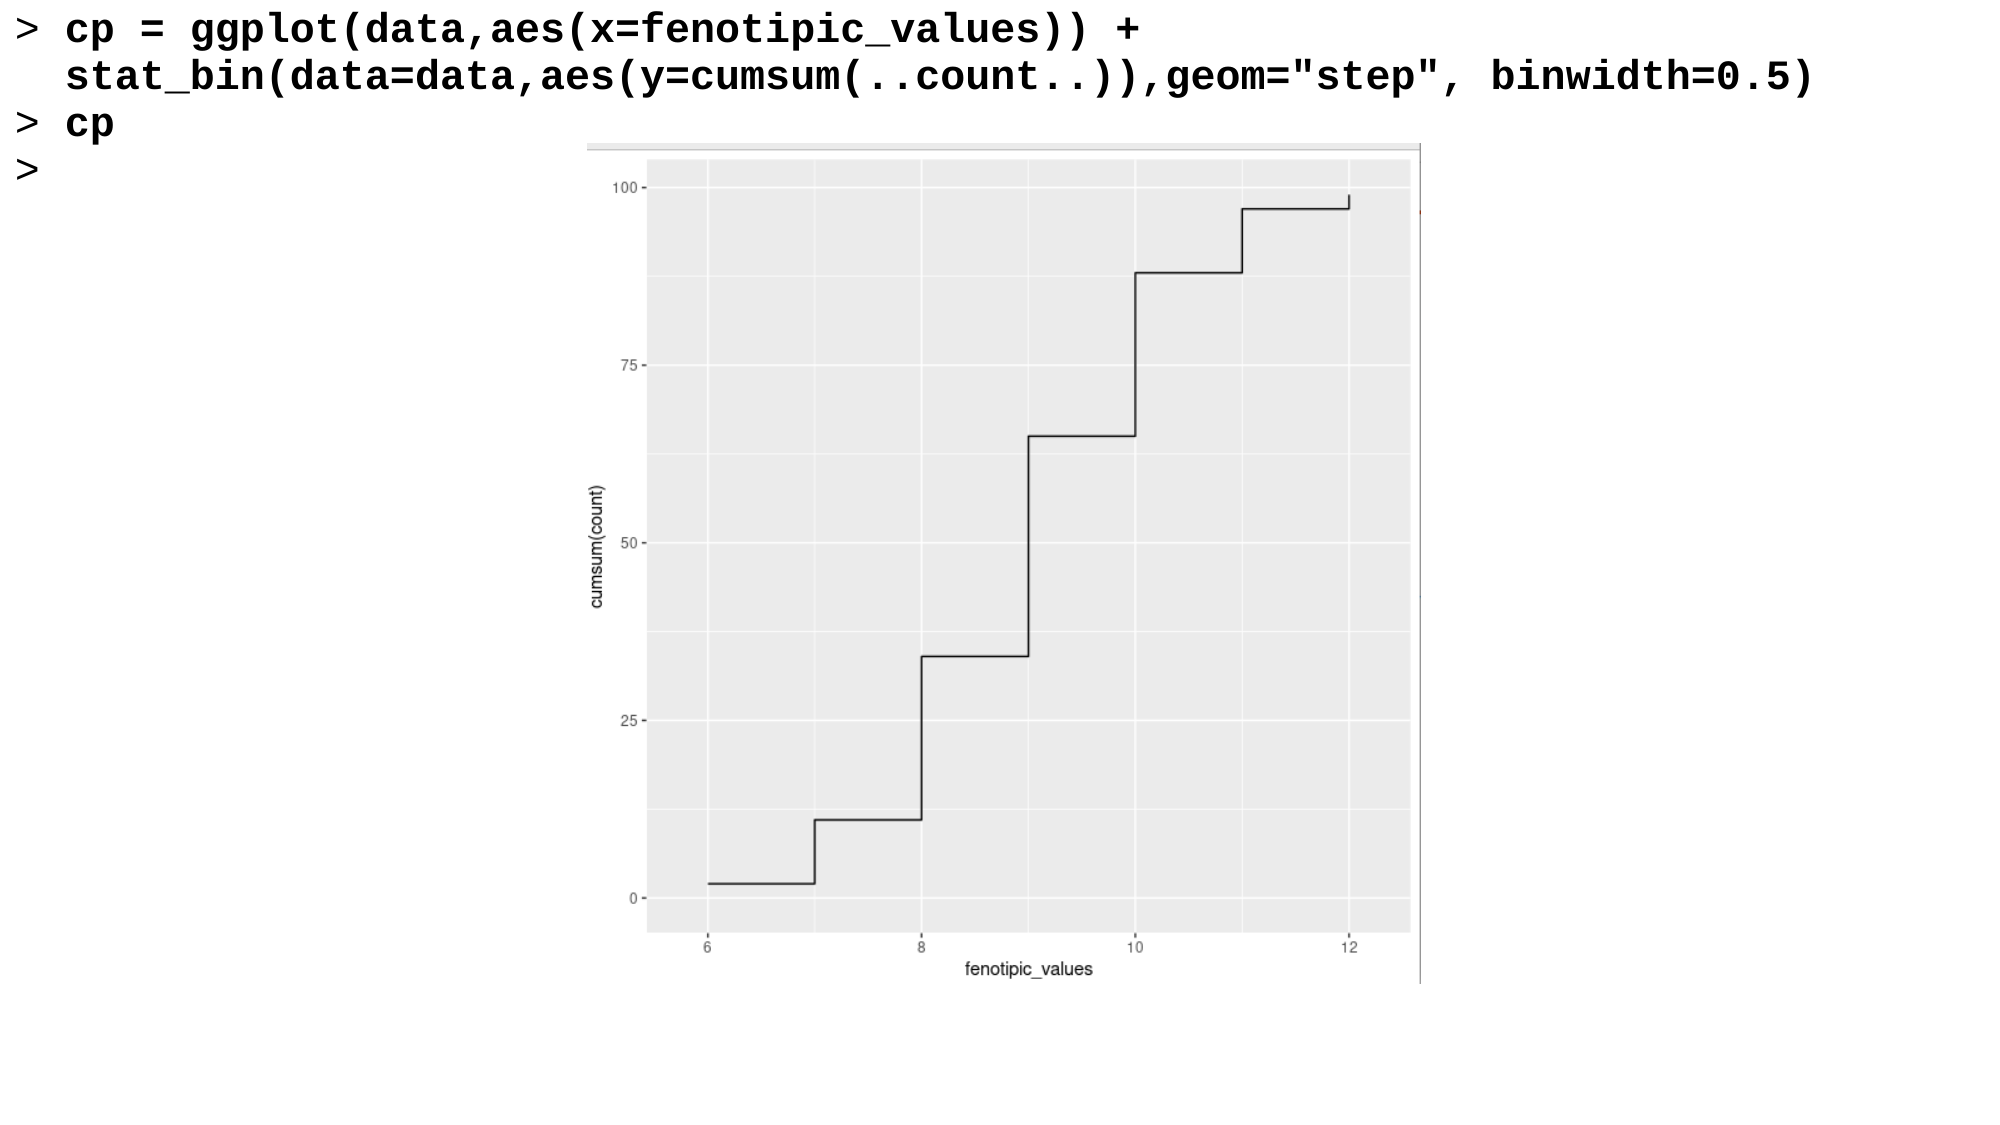

> cp = ggplot(data,aes(x=fenotipic_values)) +
 stat_bin(data=data,aes(y=cumsum(..count..)),geom="step", binwidth=0.5)
> cp
>